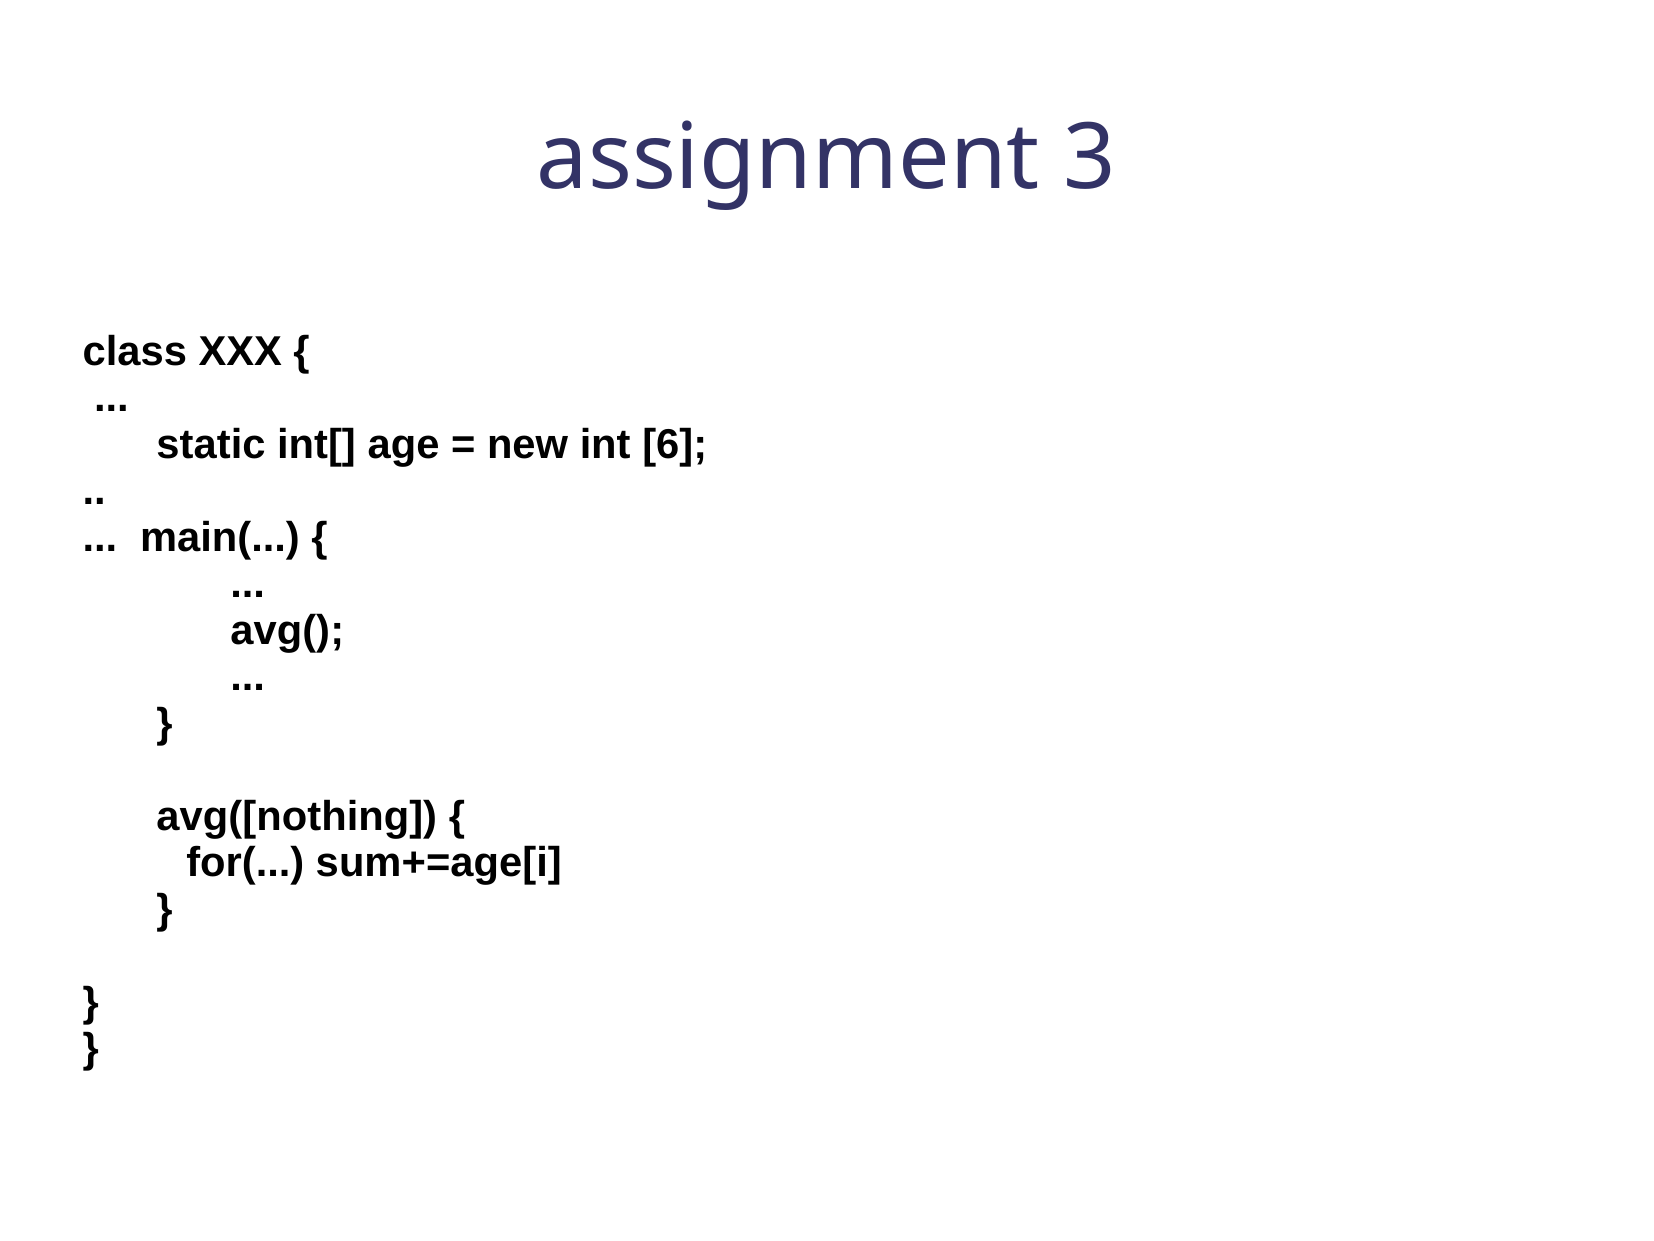

# assignment 3
class XXX {
 ...
	static int[] age = new int [6];
..
... main(...) {
		...
 		avg();
		...
	}
	avg([nothing]) {
 for(...) sum+=age[i]
	}
}
}